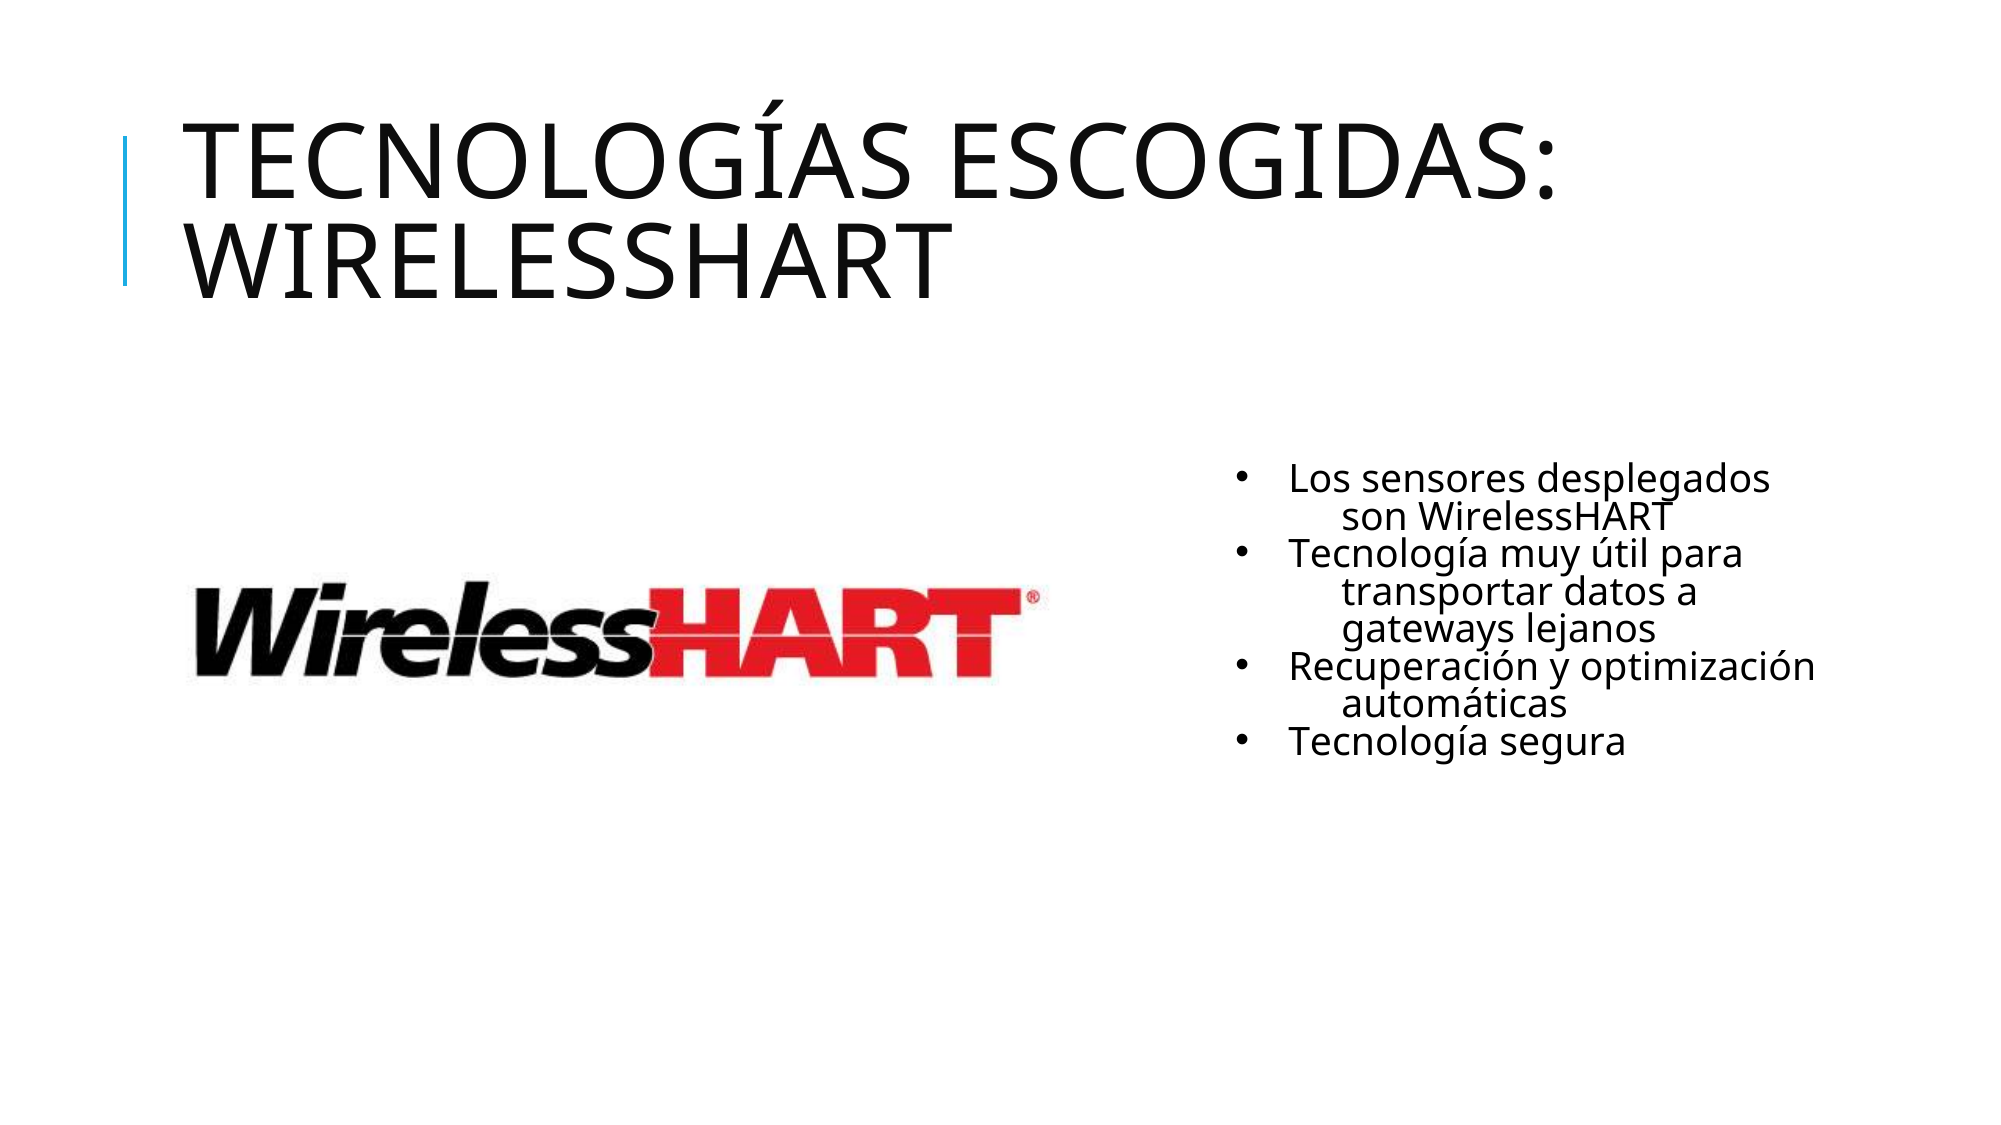

# Tecnologías escogidas: Wirelesshart
Los sensores desplegados son WirelessHART
Tecnología muy útil para transportar datos a gateways lejanos
Recuperación y optimización automáticas
Tecnología segura